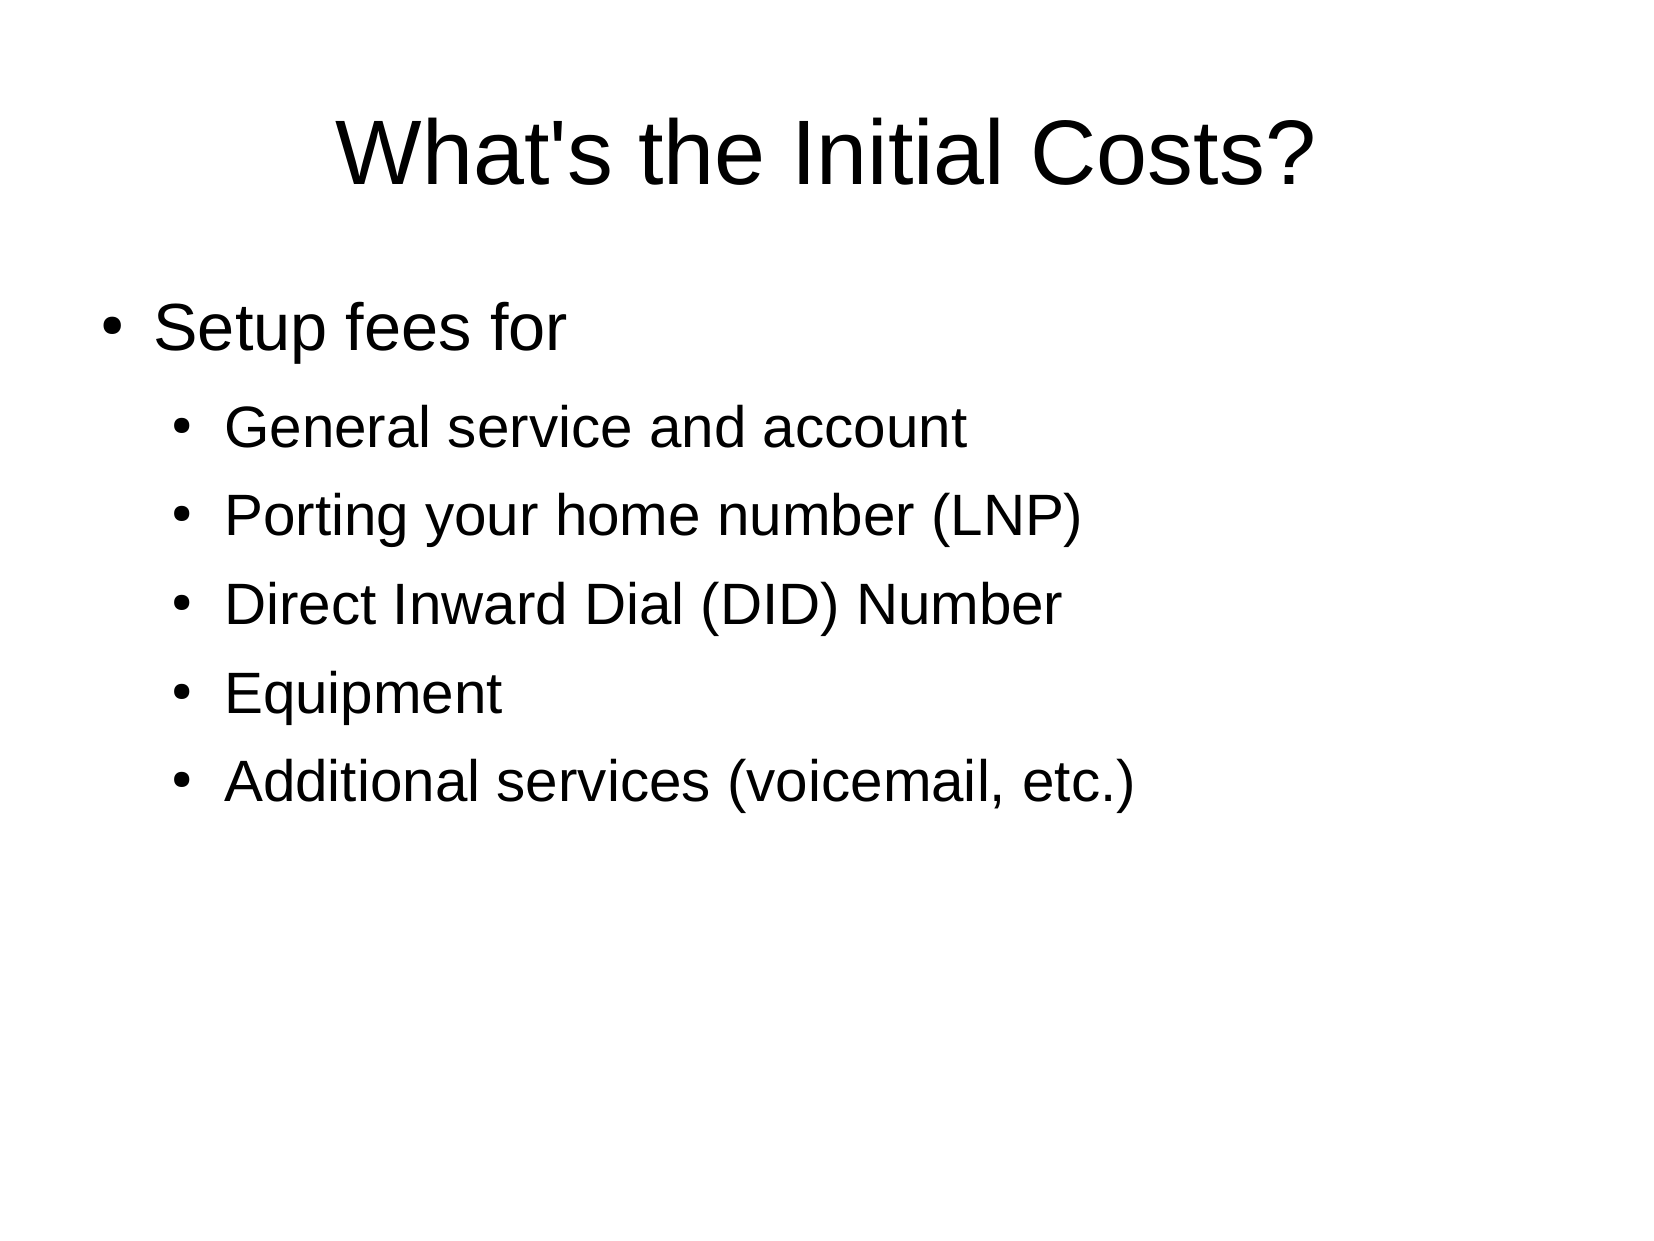

# What's the Initial Costs?
Setup fees for
General service and account
Porting your home number (LNP)
Direct Inward Dial (DID) Number
Equipment
Additional services (voicemail, etc.)